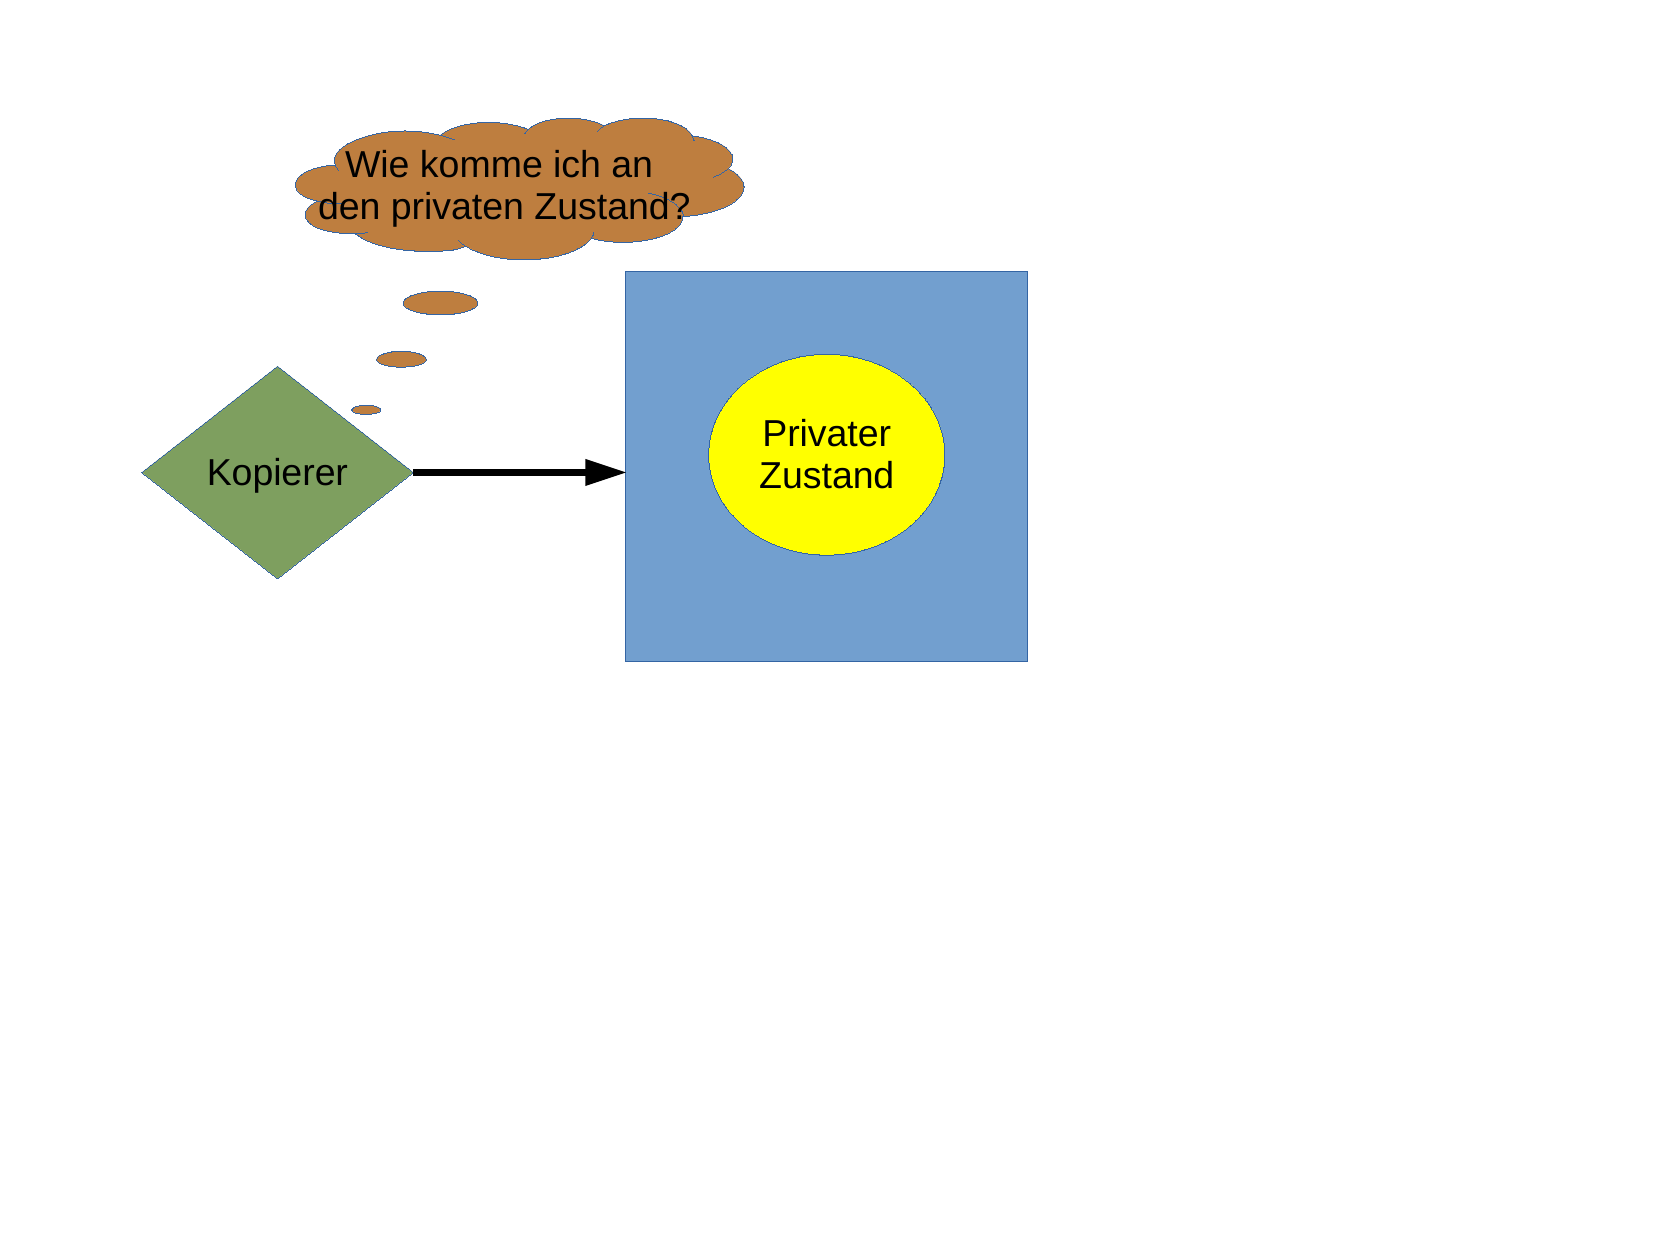

Wie komme ich an
den privaten Zustand?
Privater
Zustand
Kopierer